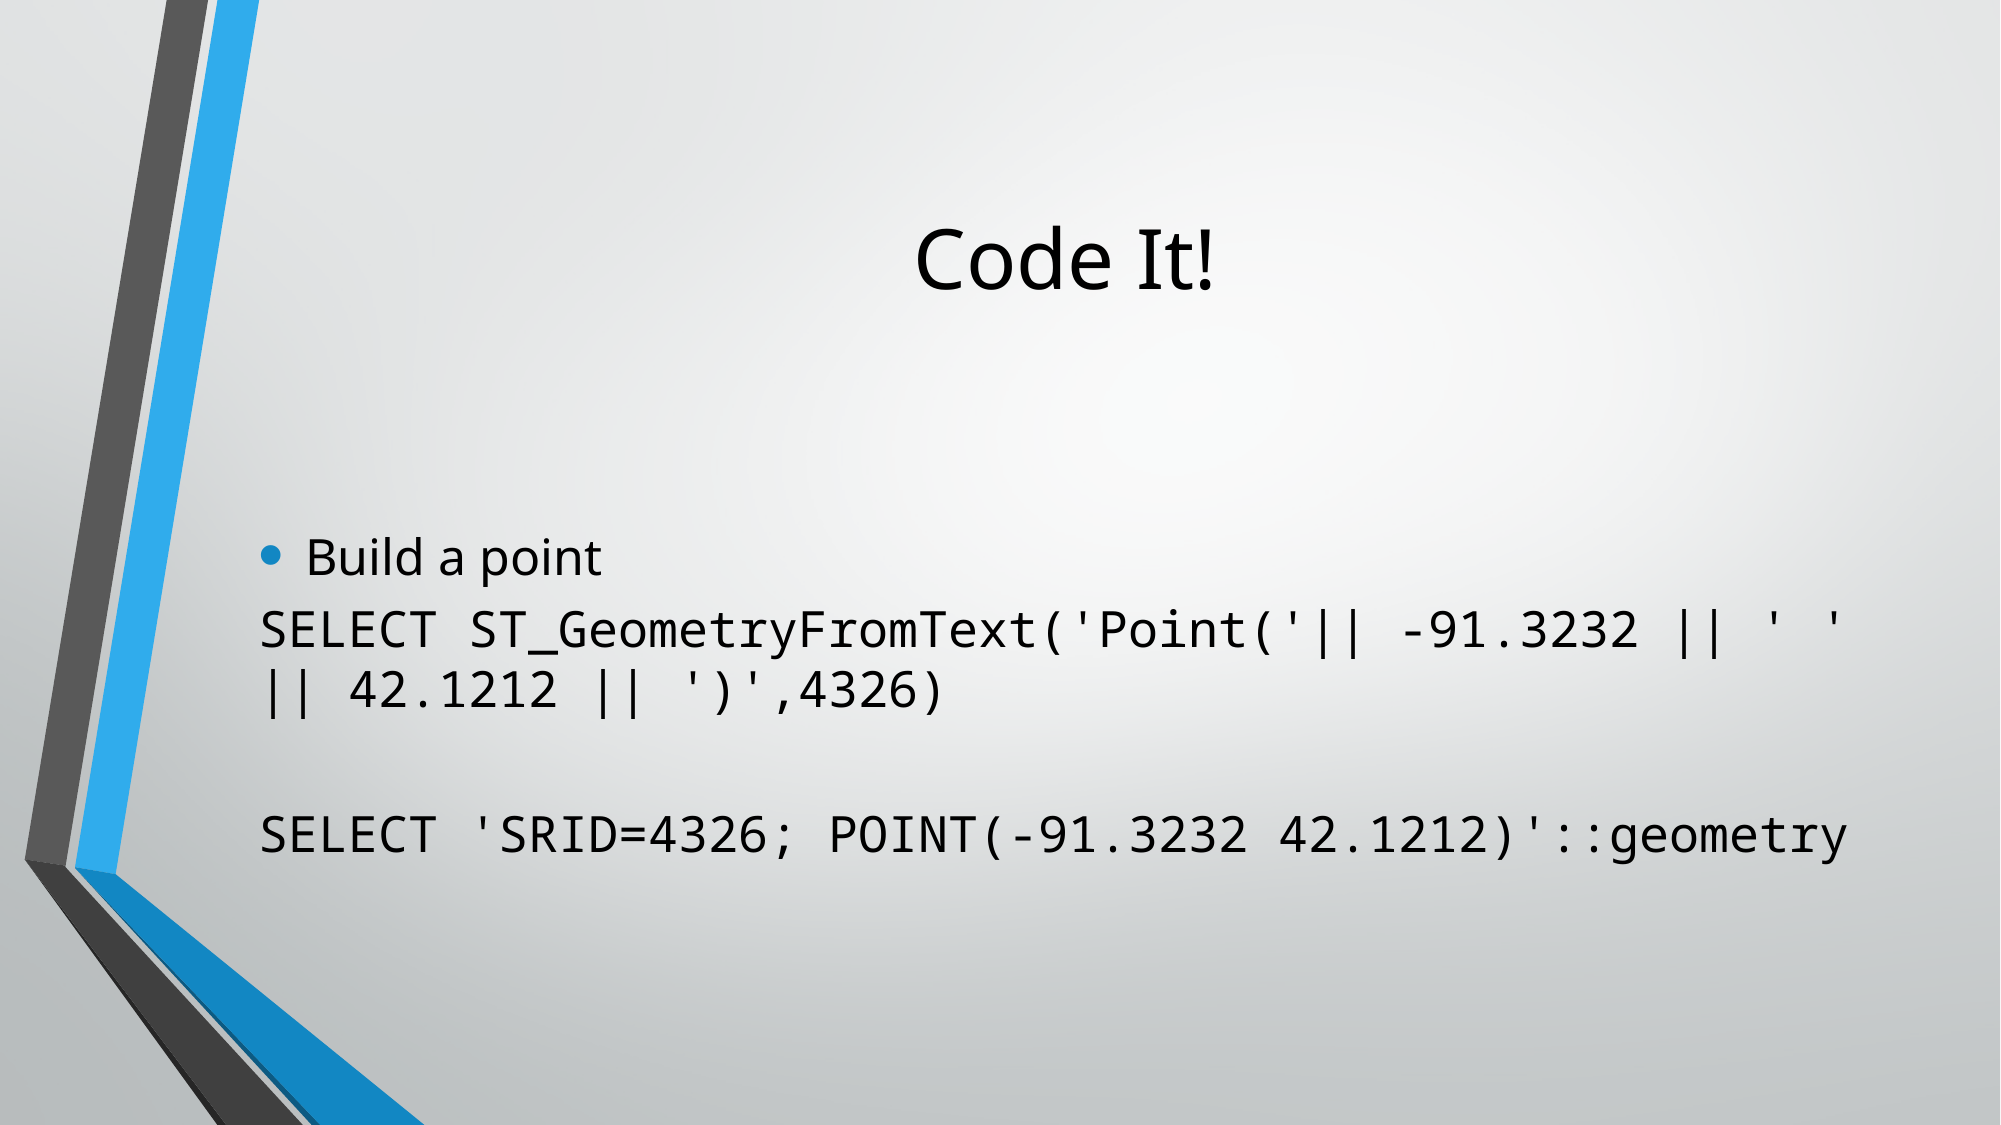

# Code It!
Build a point
SELECT ST_GeometryFromText('Point('|| -91.3232 || ' ' || 42.1212 || ')',4326)
SELECT 'SRID=4326; POINT(-91.3232 42.1212)'::geometry